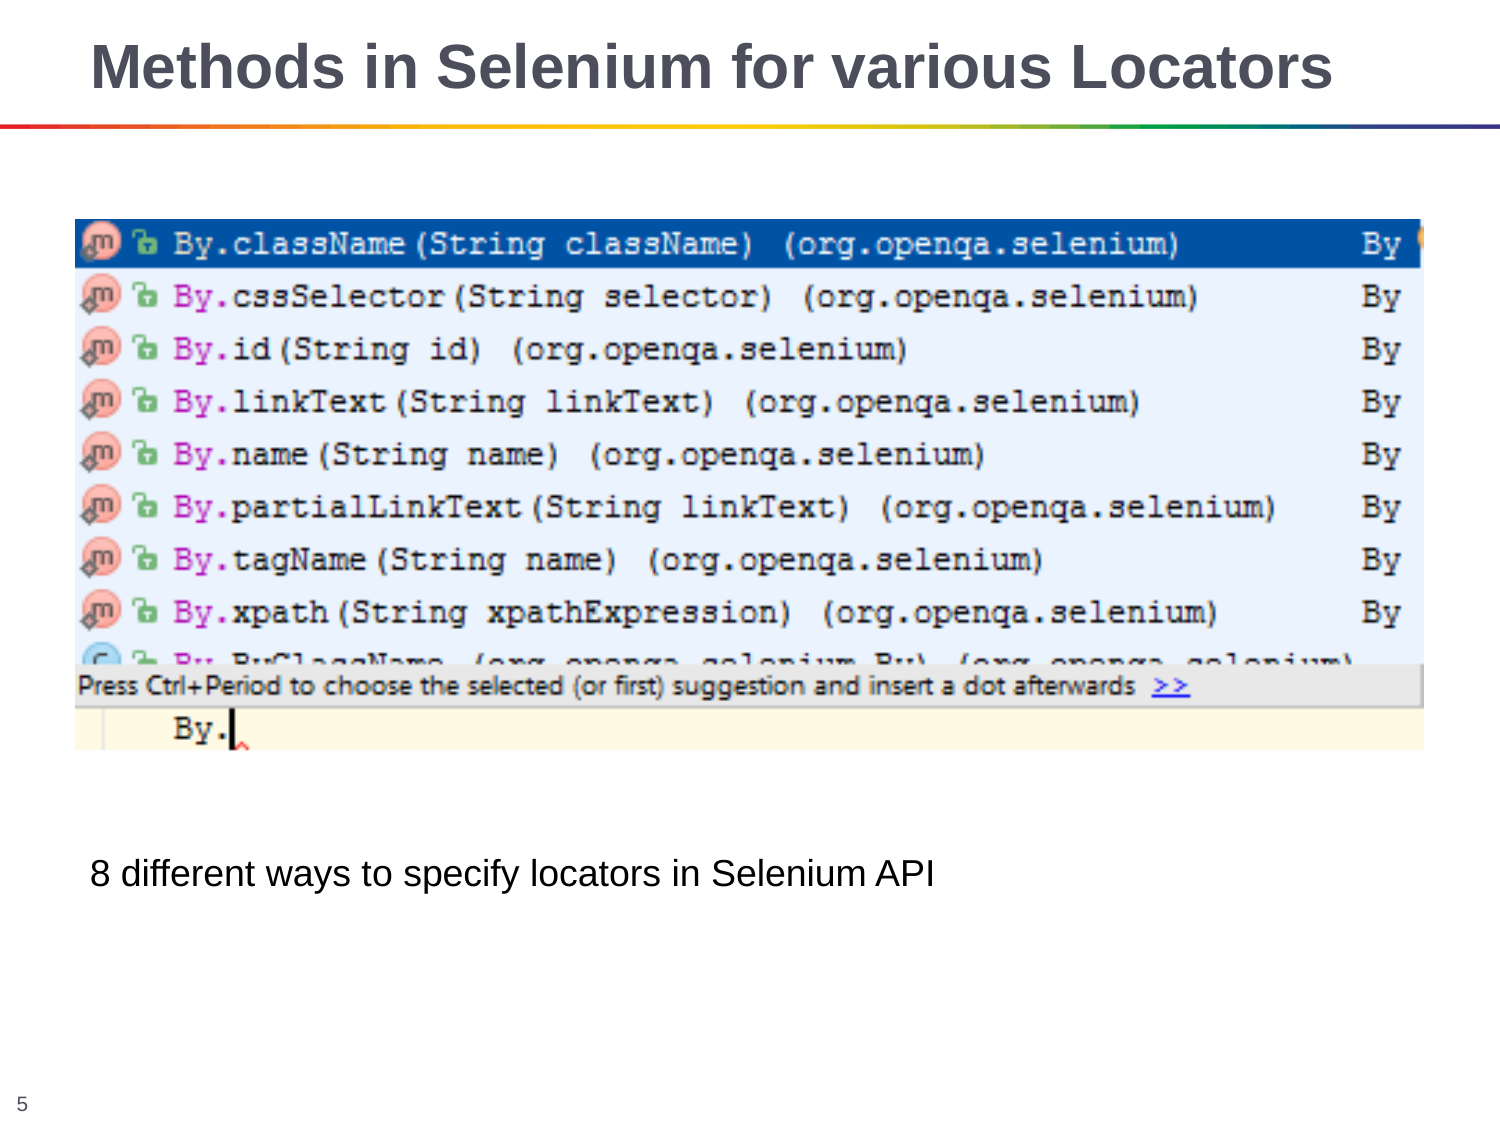

# Methods in Selenium for various Locators
8 different ways to specify locators in Selenium API